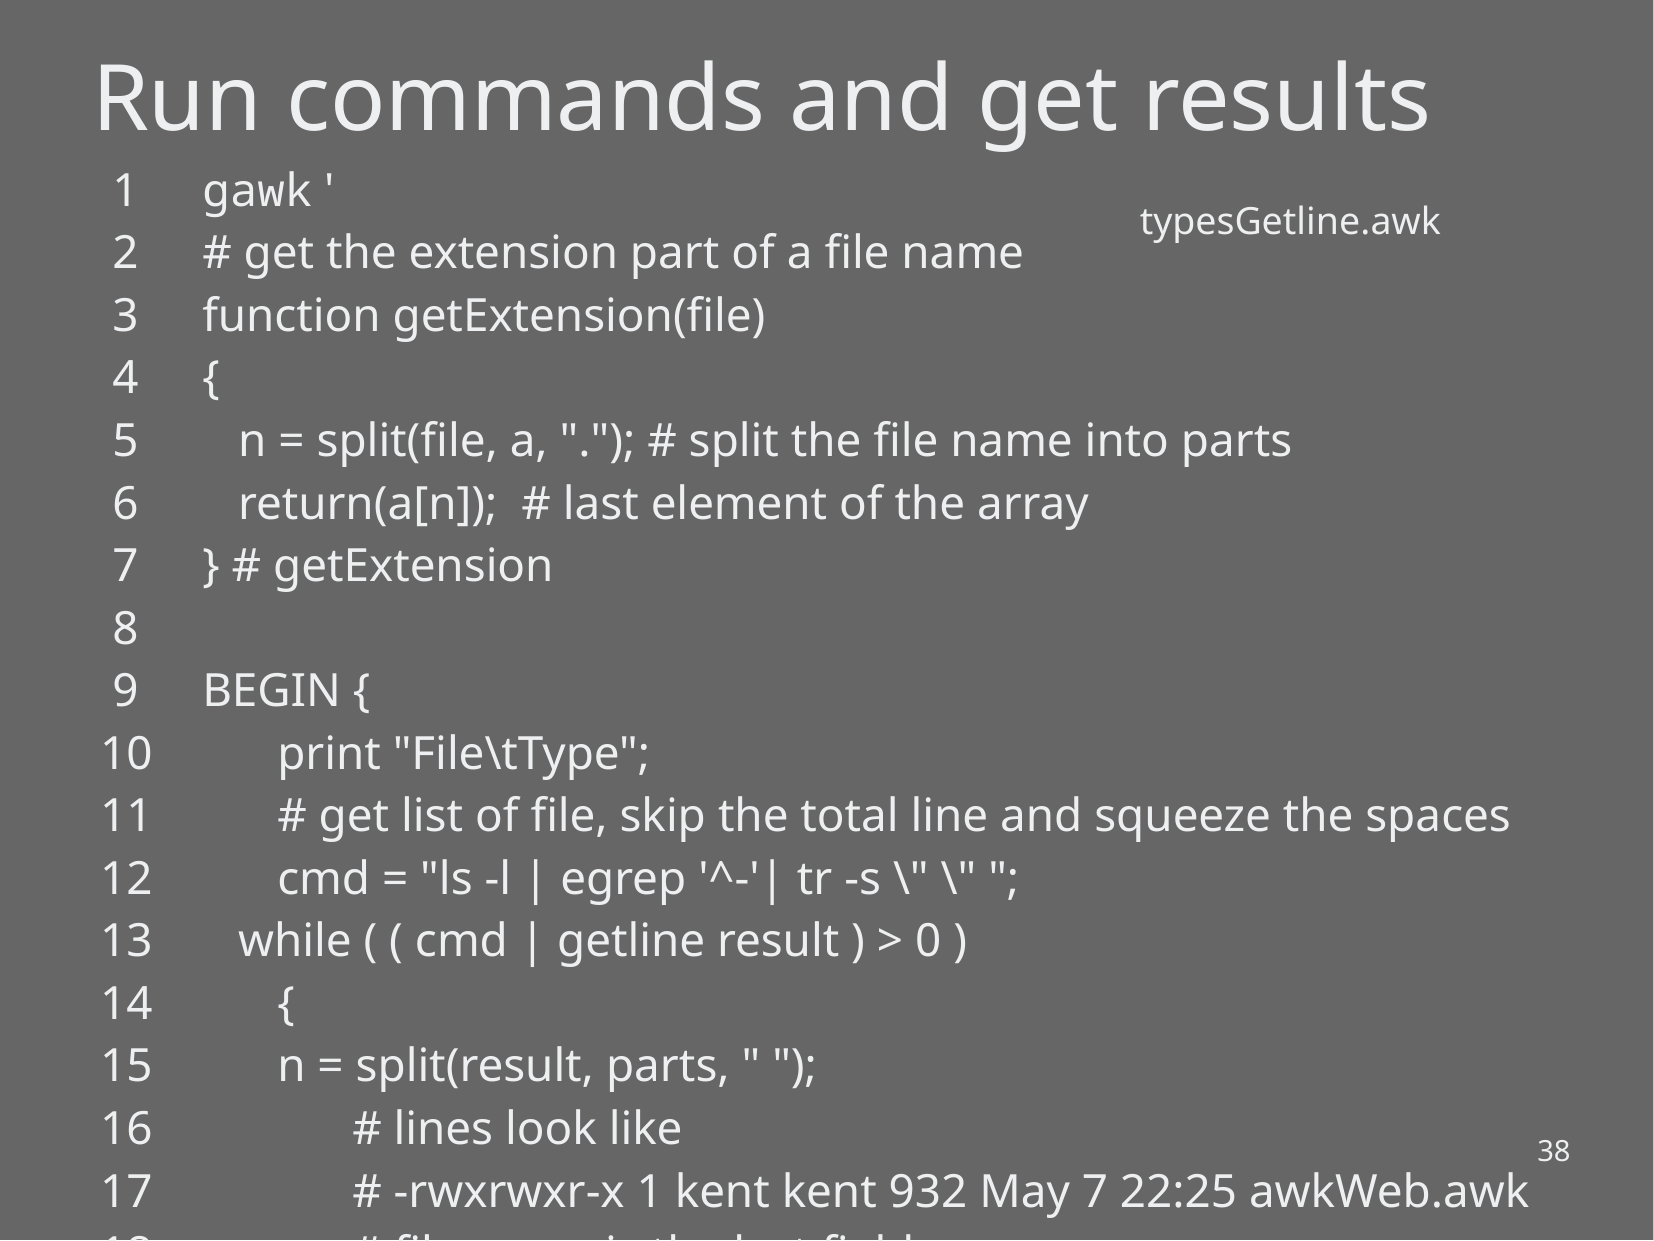

# Run commands and get results
 1	gawk '
 2	# get the extension part of a file name
 3	function getExtension(file)
 4	{
 5	 n = split(file, a, "."); # split the file name into parts
 6	 return(a[n]); # last element of the array
 7	} # getExtension
 8
 9	BEGIN {
 10		print "File\tType";
 11		# get list of file, skip the total line and squeeze the spaces
 12		cmd = "ls -l | egrep '^-'| tr -s \" \" ";
 13	 while ( ( cmd | getline result ) > 0 )
 14	 	{
 15	 	n = split(result, parts, " ");
 16			# lines look like
 17			# -rwxrwxr-x 1 kent kent 932 May 7 22:25 awkWeb.awk
 18			# file name is the last field
 19			type = getExtension(parts[length(parts)]);
 20			types[type] += 1;
 21	 }
 22	 close(cmd);
typesGetline.awk
38